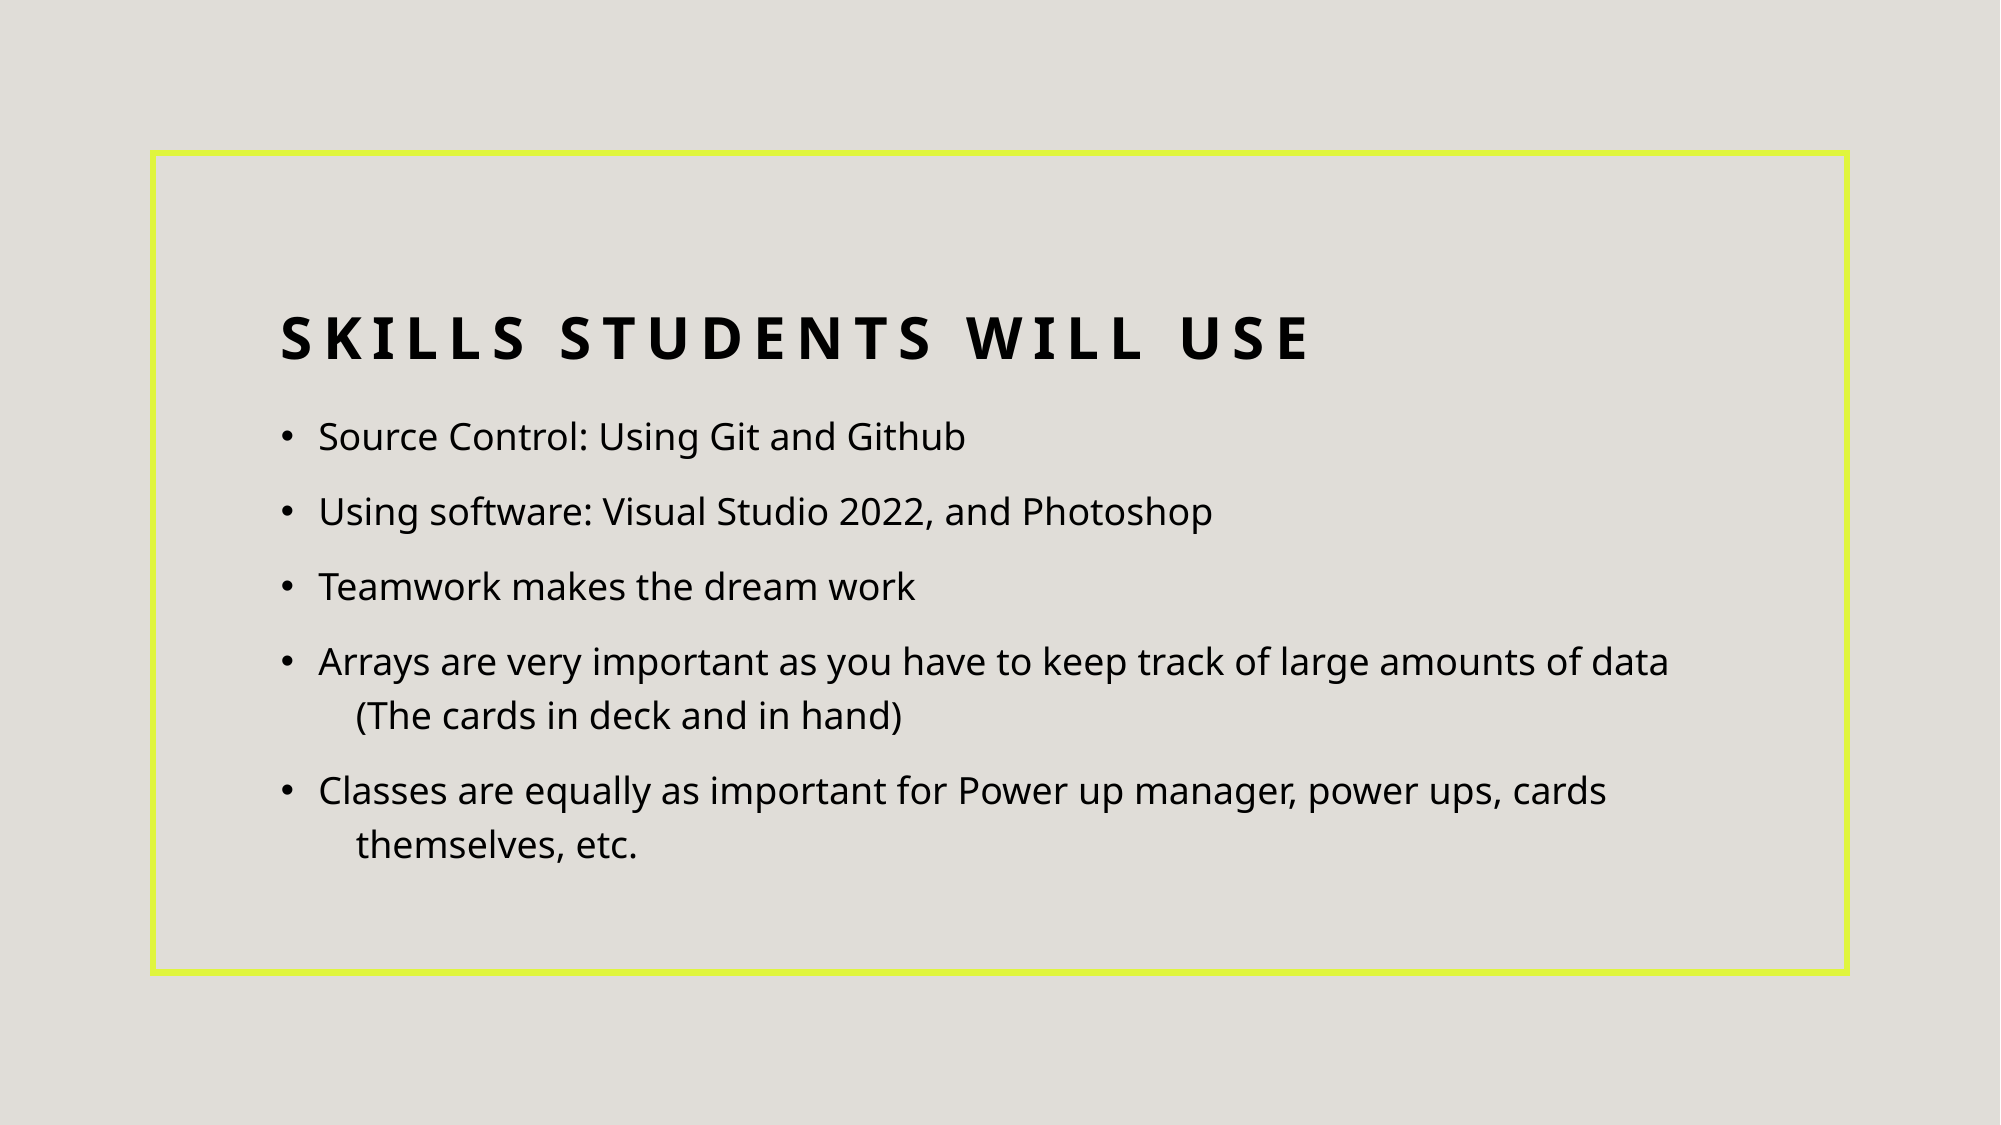

# Skills students will use
Source Control: Using Git and Github
Using software: Visual Studio 2022, and Photoshop
Teamwork makes the dream work
Arrays are very important as you have to keep track of large amounts of data (The cards in deck and in hand)
Classes are equally as important for Power up manager, power ups, cards themselves, etc.